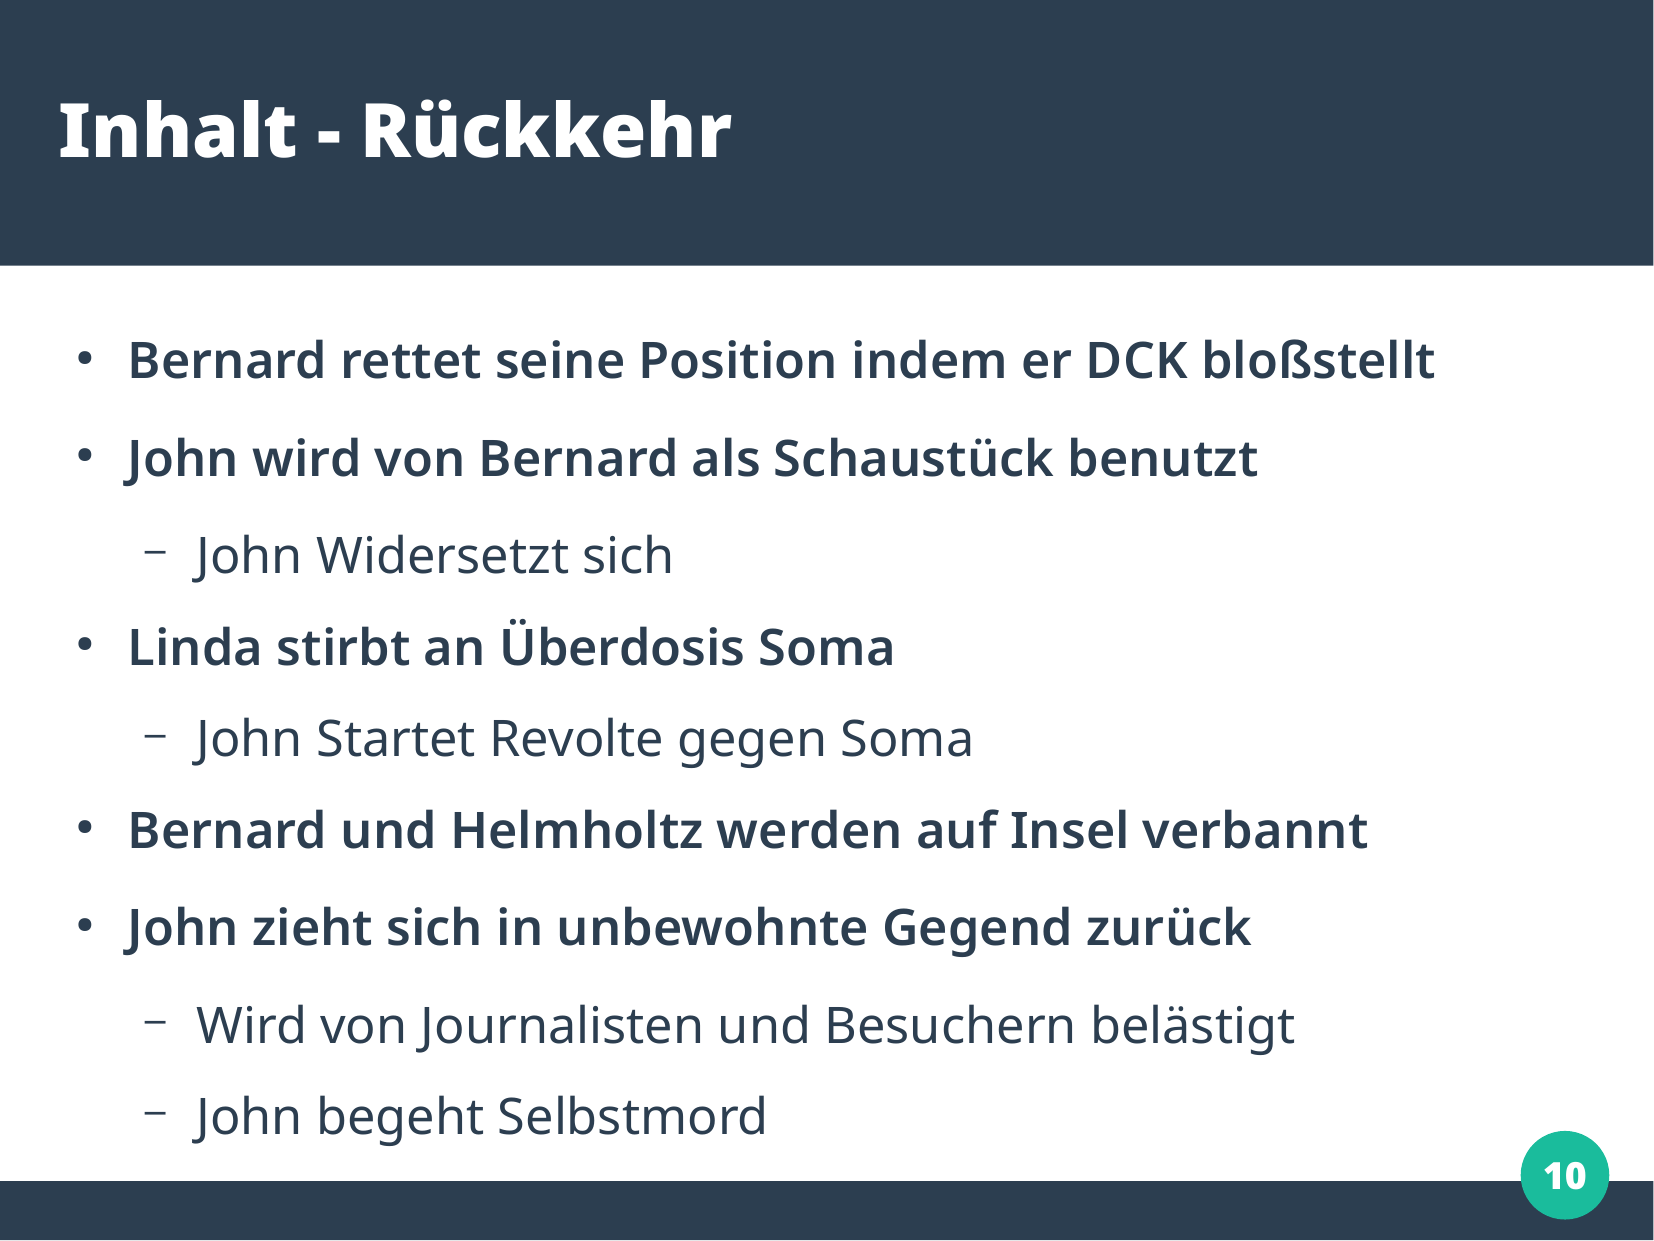

# Inhalt - Rückkehr
Bernard rettet seine Position indem er DCK bloßstellt
John wird von Bernard als Schaustück benutzt
John Widersetzt sich
Linda stirbt an Überdosis Soma
John Startet Revolte gegen Soma
Bernard und Helmholtz werden auf Insel verbannt
John zieht sich in unbewohnte Gegend zurück
Wird von Journalisten und Besuchern belästigt
John begeht Selbstmord
10